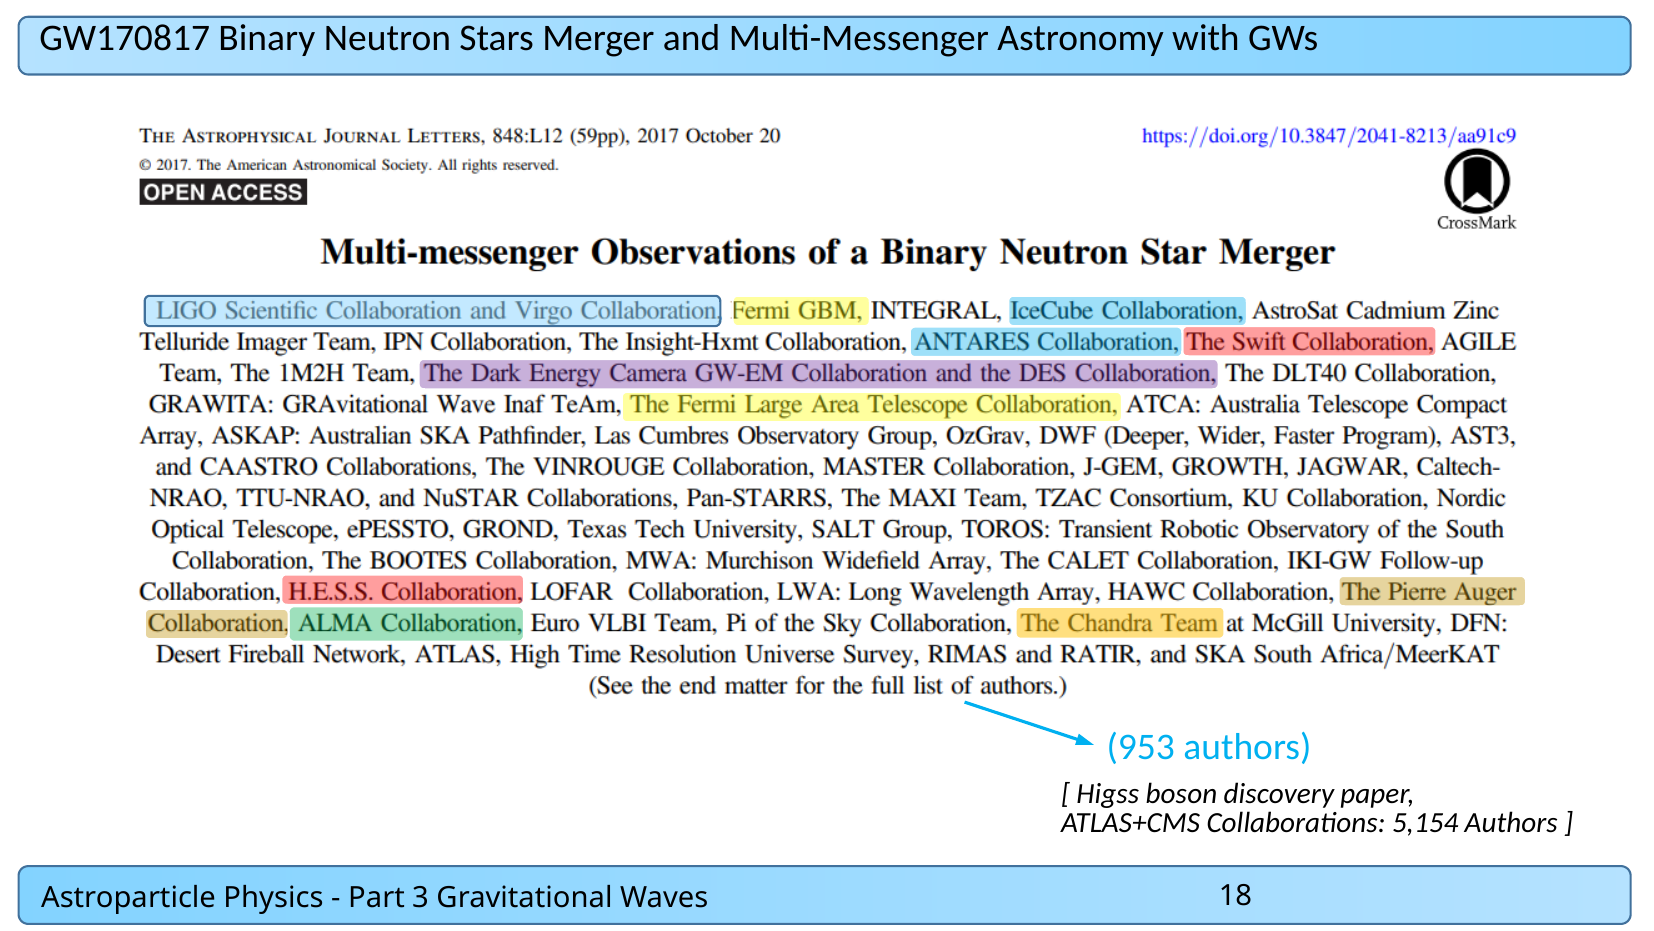

GW170817 Binary Neutron Stars Merger and Multi-Messenger Astronomy with GWs
(953 authors)
[ Higss boson discovery paper,
ATLAS+CMS Collaborations: 5,154 Authors ]
Astroparticle Physics - Part 3 Gravitational Waves